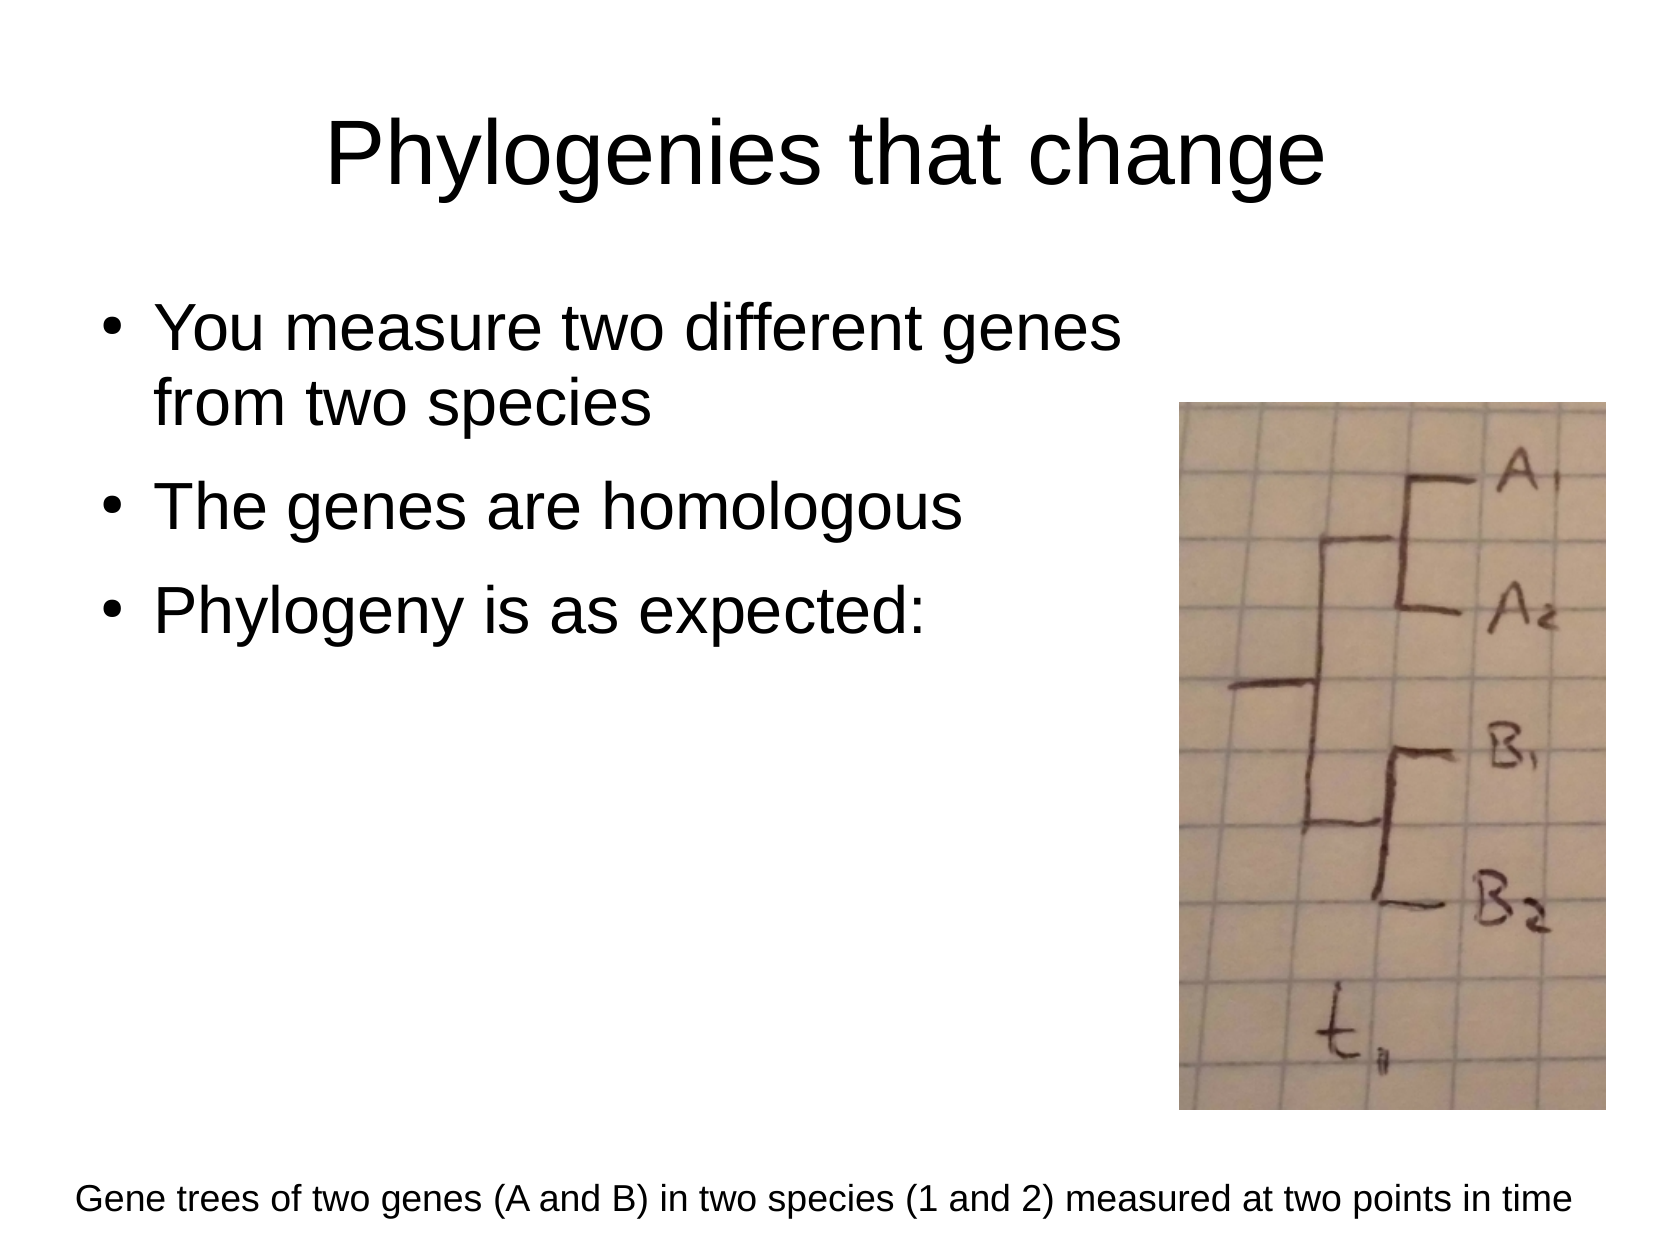

# Phylogenies that change
You measure two different genes from two species
The genes are homologous
Phylogeny is as expected:
Gene trees of two genes (A and B) in two species (1 and 2) measured at two points in time